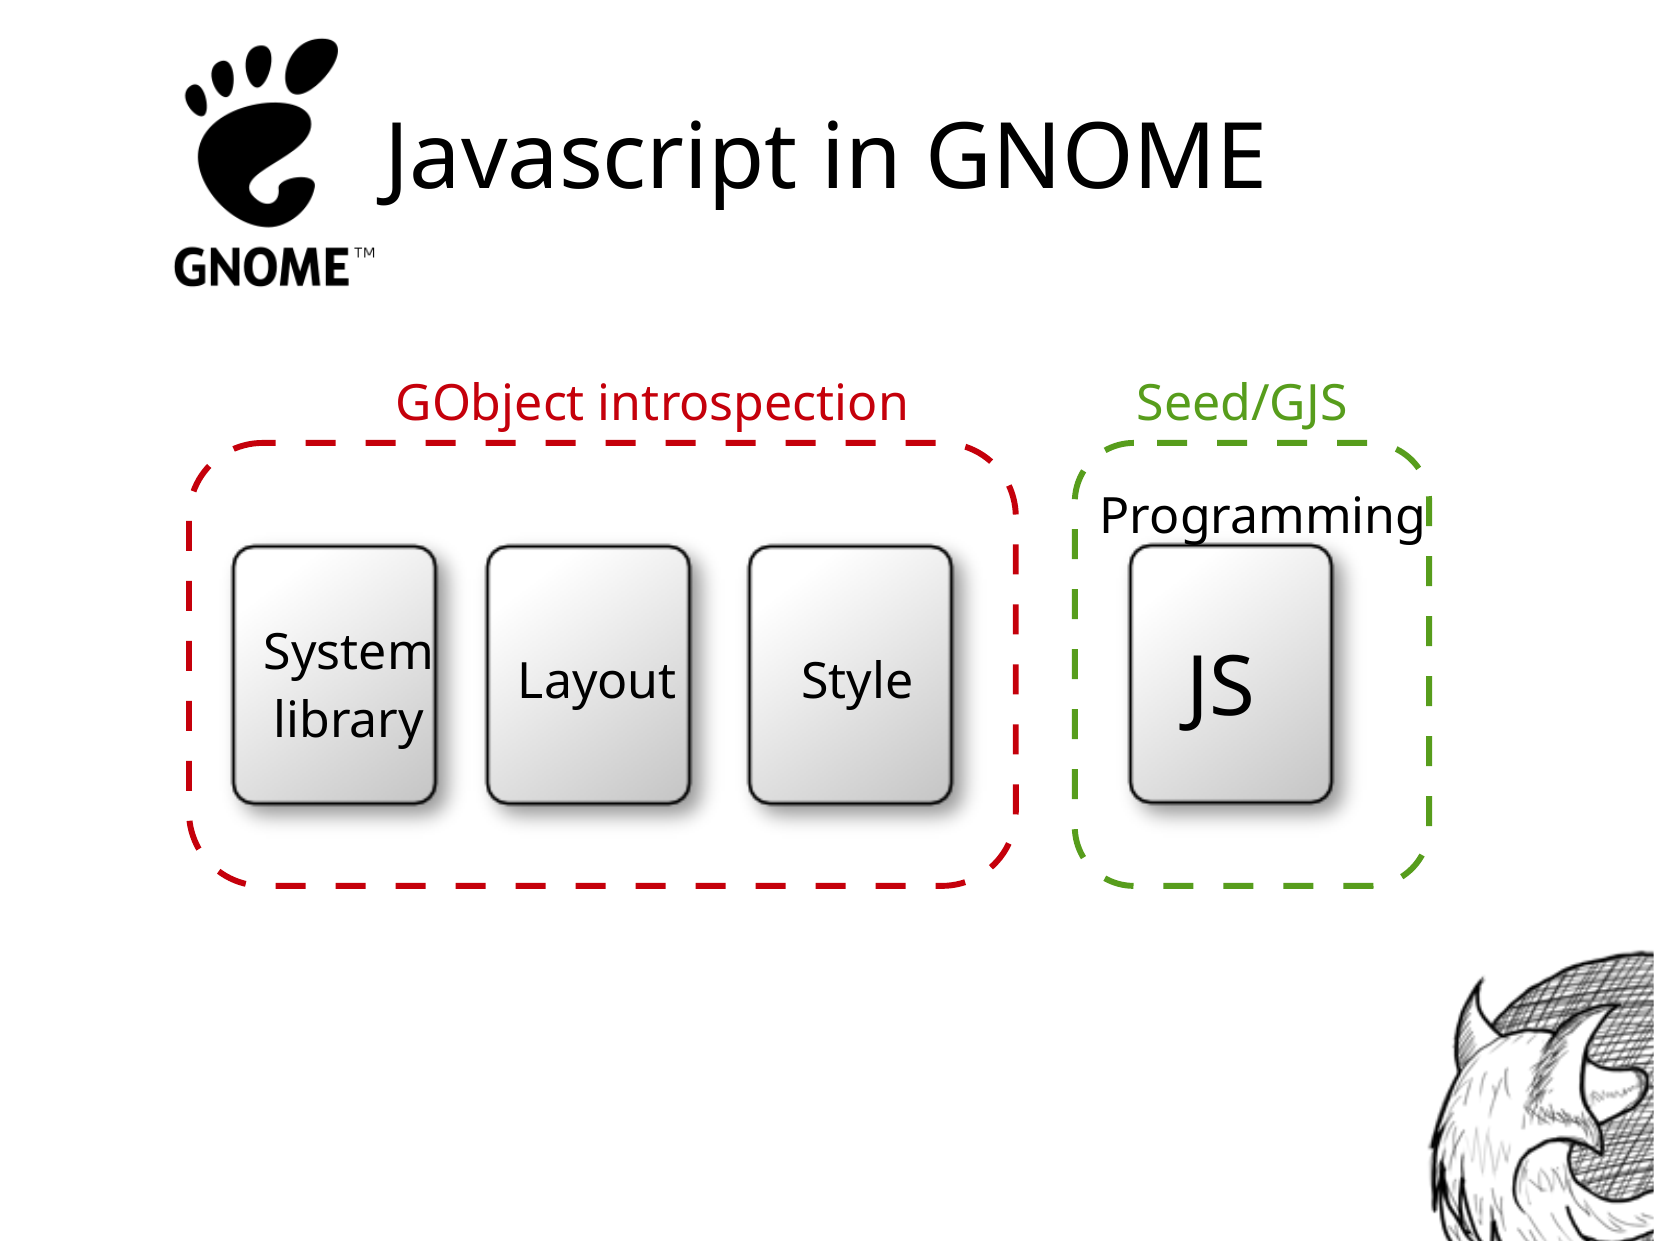

# Javascript in GNOME
GObject introspection
Seed/GJS
Programming
System
library
JS
Layout
Style